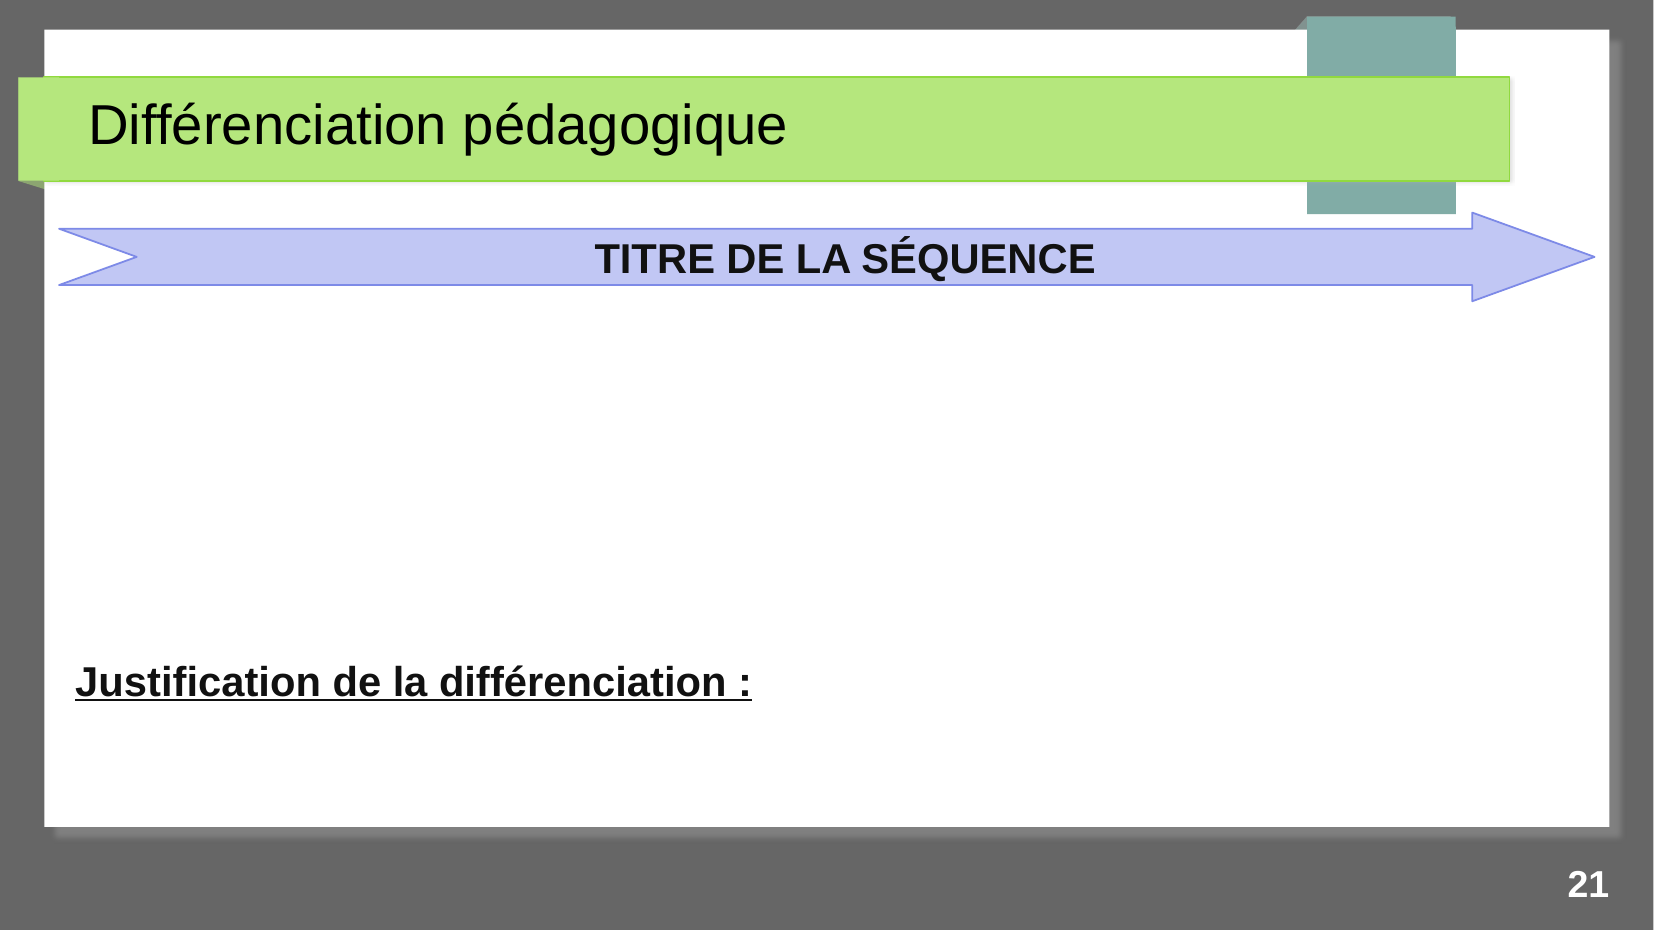

# Différenciation pédagogique
TITRE DE LA SÉQUENCE
Justification de la différenciation :